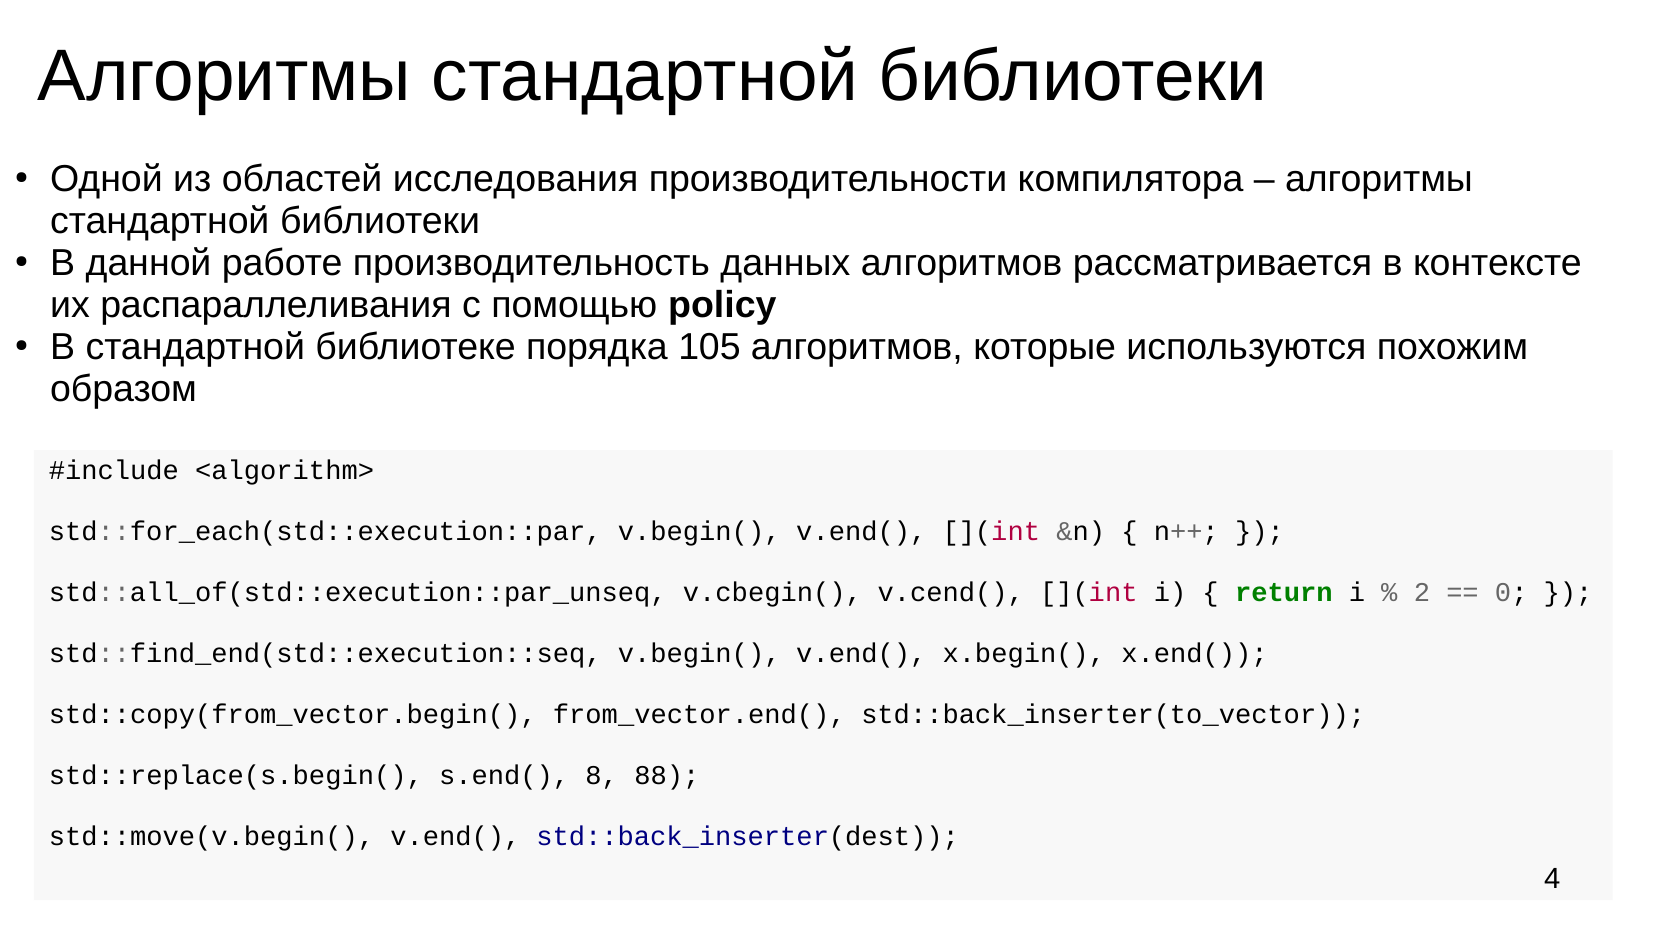

# Алгоритмы стандартной библиотеки
Одной из областей исследования производительности компилятора – алгоритмы стандартной библиотеки
В данной работе производительность данных алгоритмов рассматривается в контексте их распараллеливания с помощью policy
В стандартной библиотеке порядка 105 алгоритмов, которые используются похожим образом
#include <algorithm>
std::for_each(std::execution::par, v.begin(), v.end(), [](int &n) { n++; });
std::all_of(std::execution::par_unseq, v.cbegin(), v.cend(), [](int i) { return i % 2 == 0; });
std::find_end(std::execution::seq, v.begin(), v.end(), x.begin(), x.end());
std::copy(from_vector.begin(), from_vector.end(), std::back_inserter(to_vector));
std::replace(s.begin(), s.end(), 8, 88);
std::move(v.begin(), v.end(), std::back_inserter(dest));